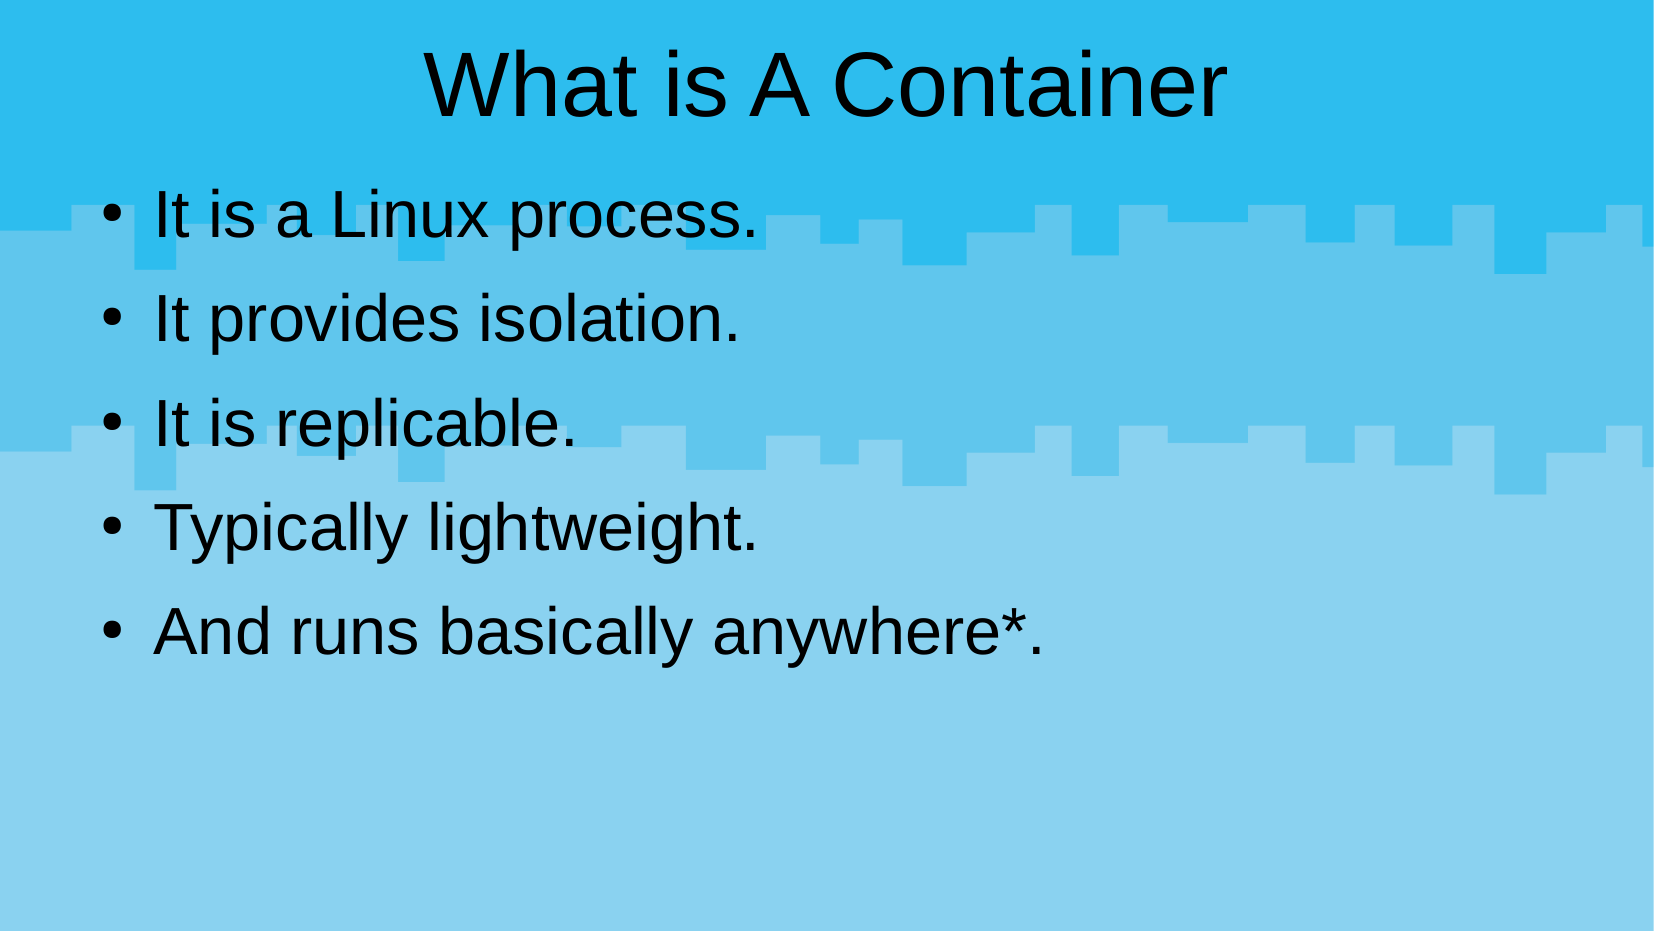

# What is A Container
It is a Linux process.
It provides isolation.
It is replicable.
Typically lightweight.
And runs basically anywhere*.